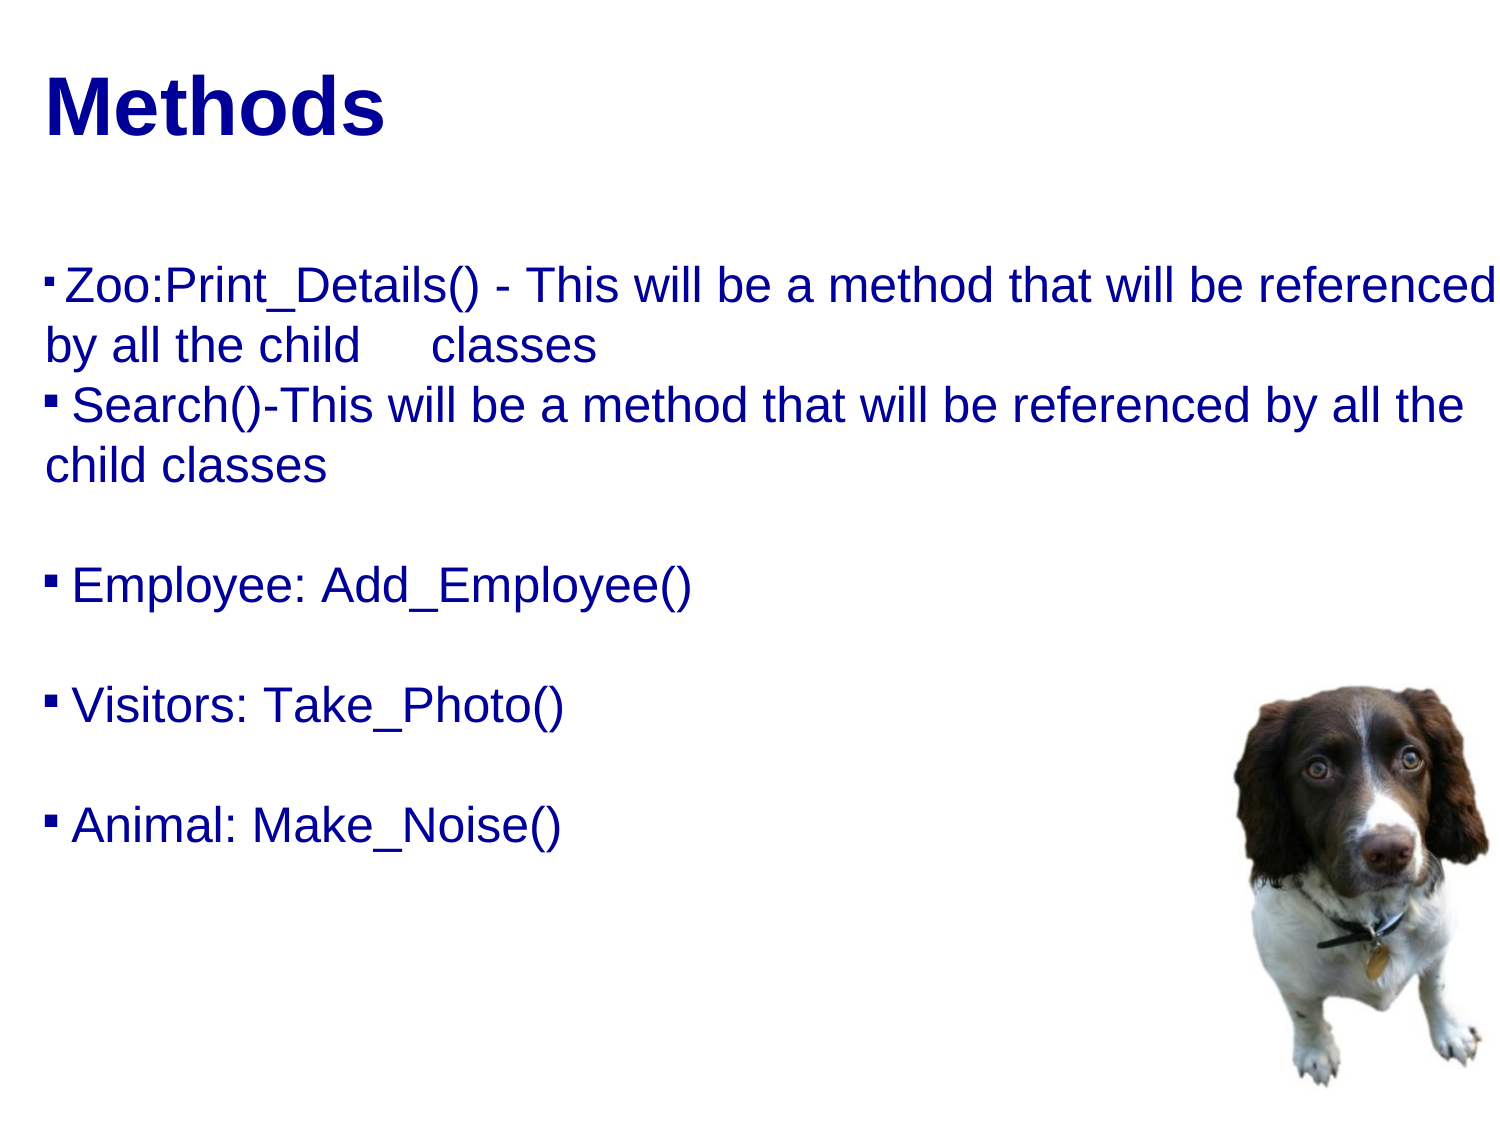

Methods
 Zoo:Print_Details() - This will be a method that will be referenced by all the child classes
 Search()-This will be a method that will be referenced by all the child classes
 Employee: Add_Employee()
 Visitors: Take_Photo()
 Animal: Make_Noise()